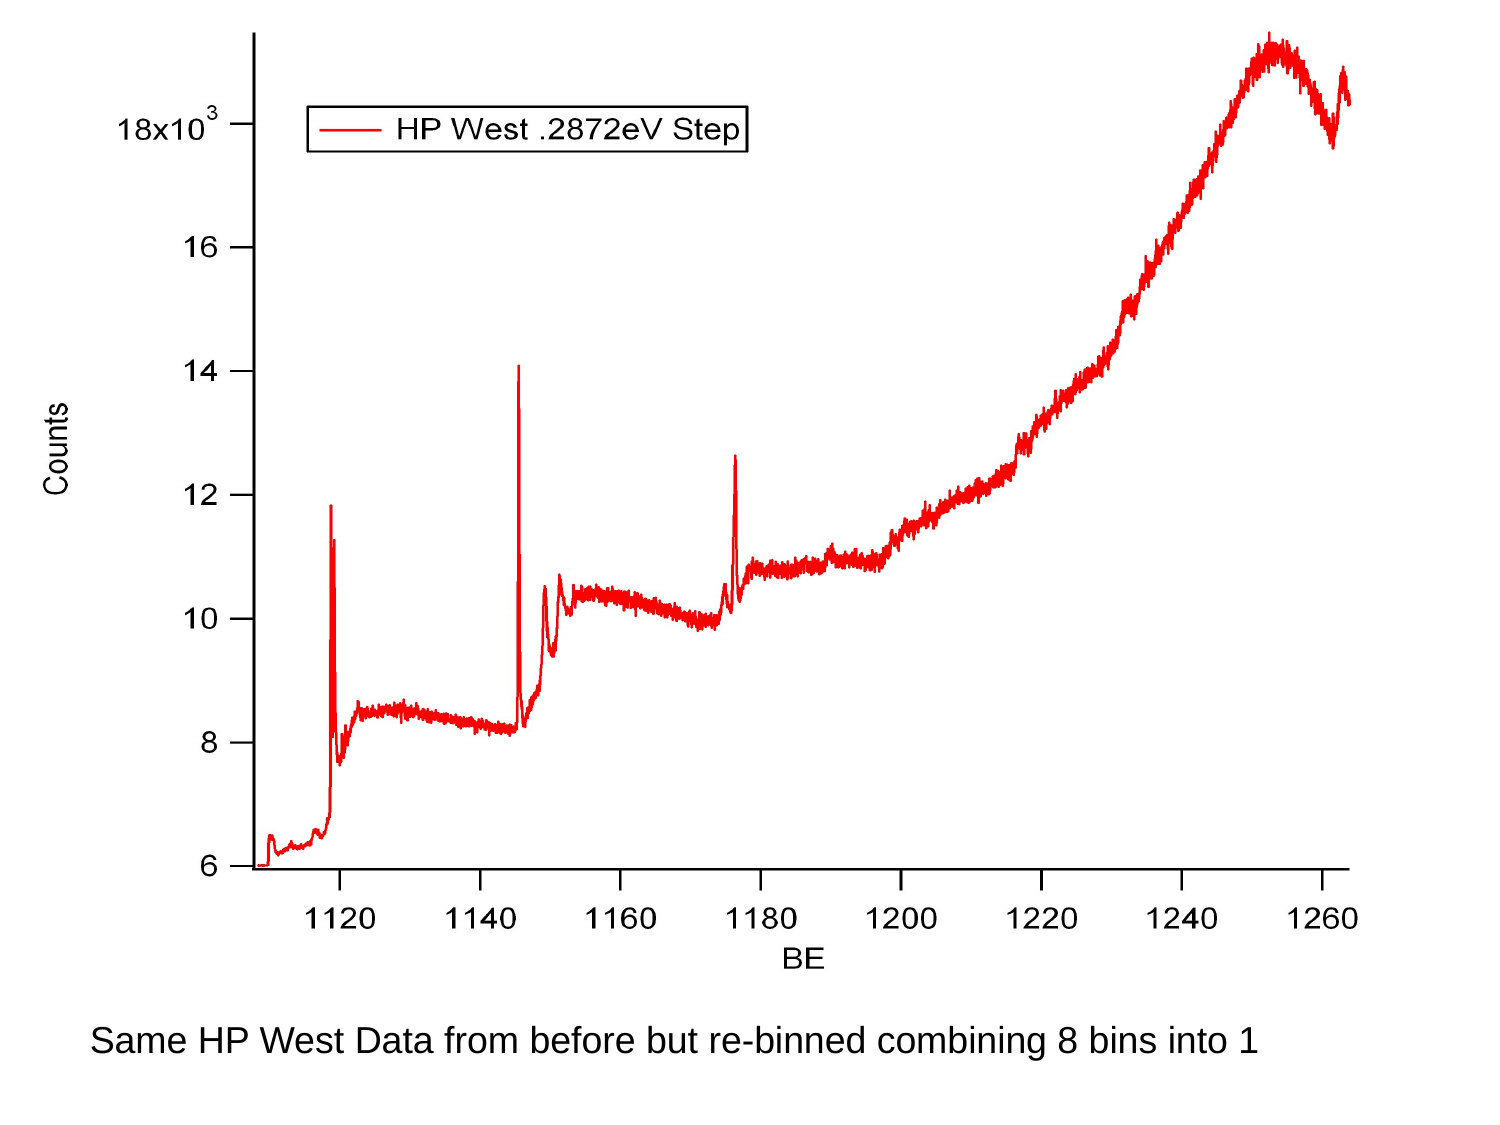

Same HP West Data from before but re-binned combining 8 bins into 1